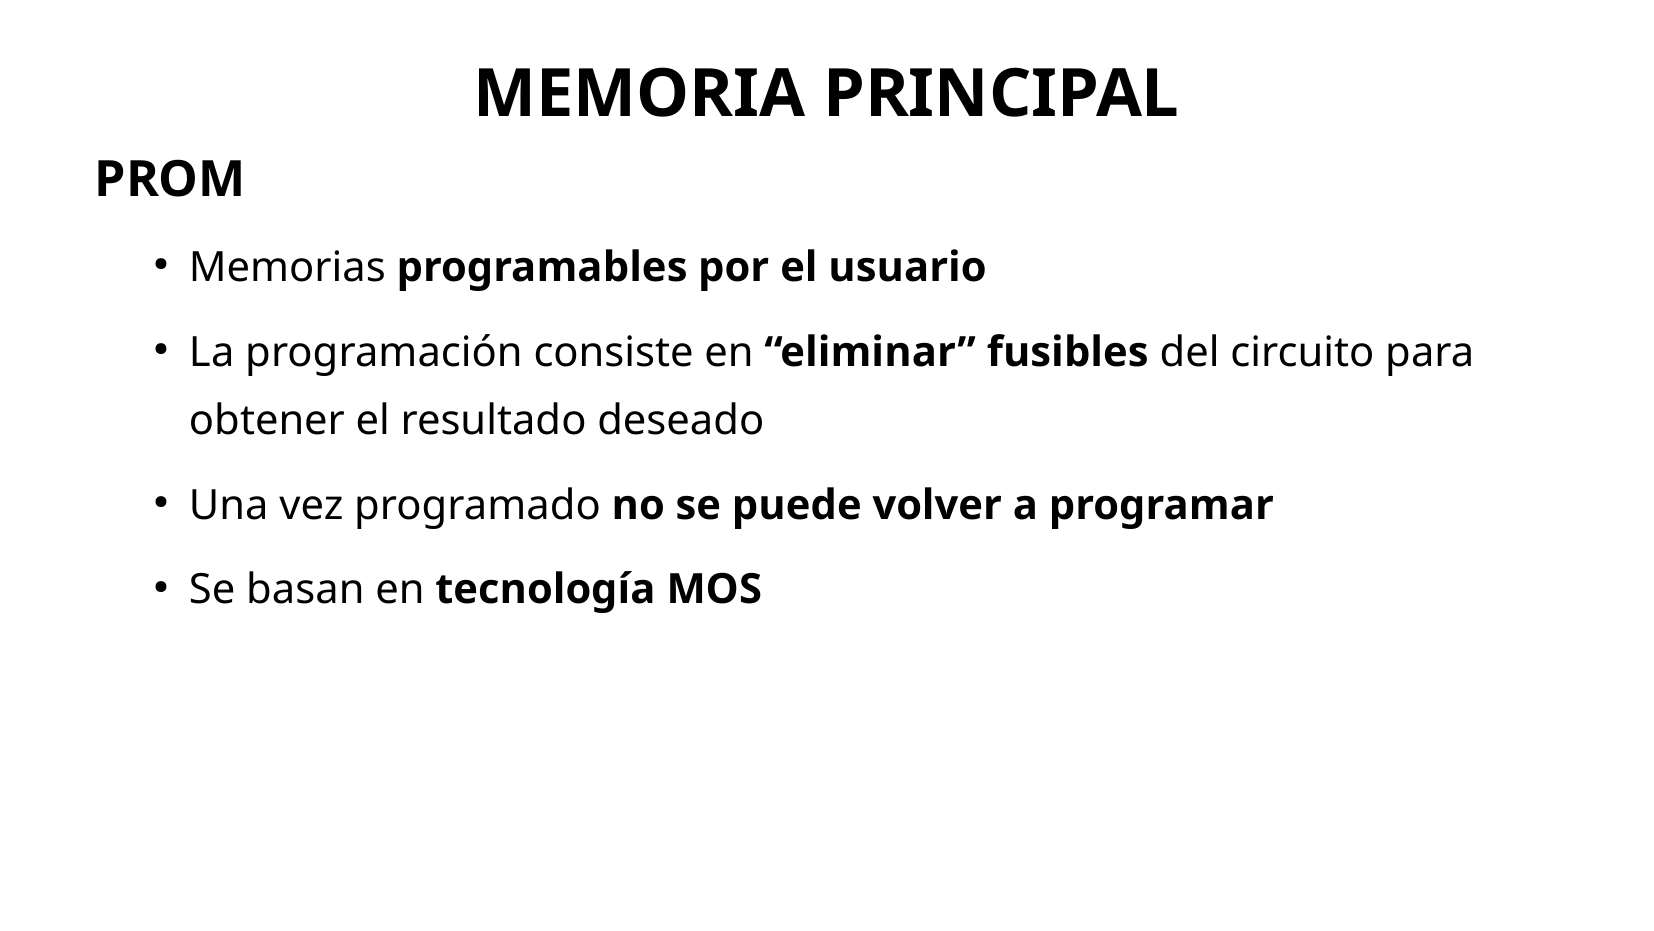

# MEMORIA PRINCIPAL
PROM
Memorias programables por el usuario
La programación consiste en “eliminar” fusibles del circuito para obtener el resultado deseado
Una vez programado no se puede volver a programar
Se basan en tecnología MOS